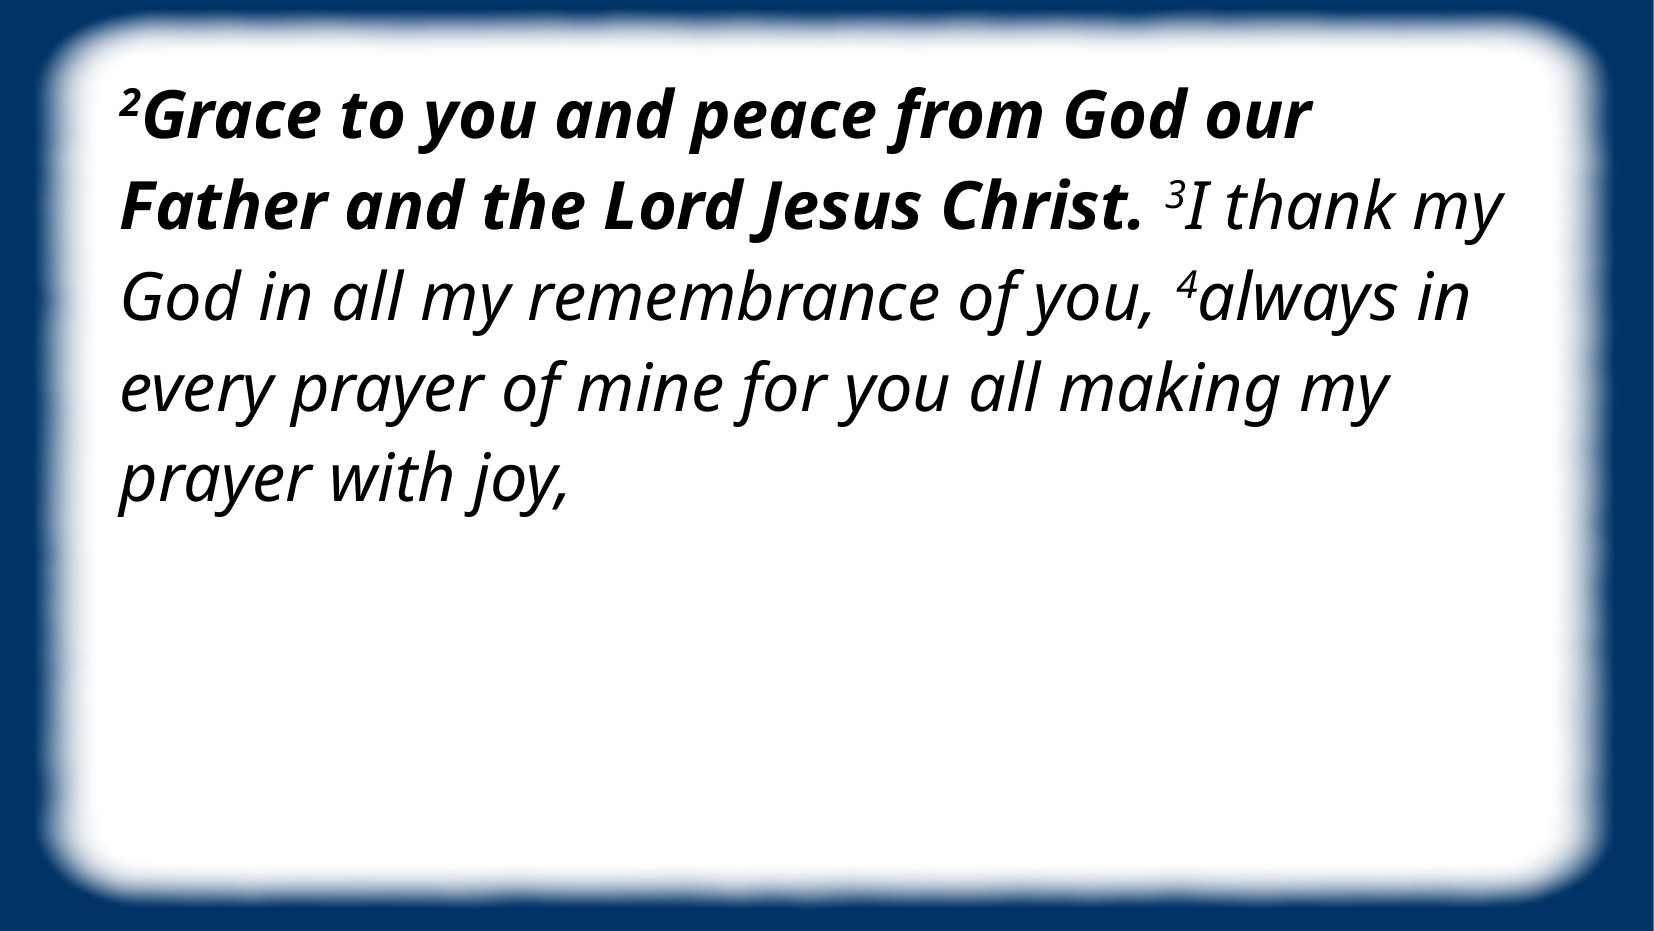

2Grace to you and peace from God our Father and the Lord Jesus Christ. 3I thank my God in all my remembrance of you, 4always in every prayer of mine for you all making my prayer with joy,